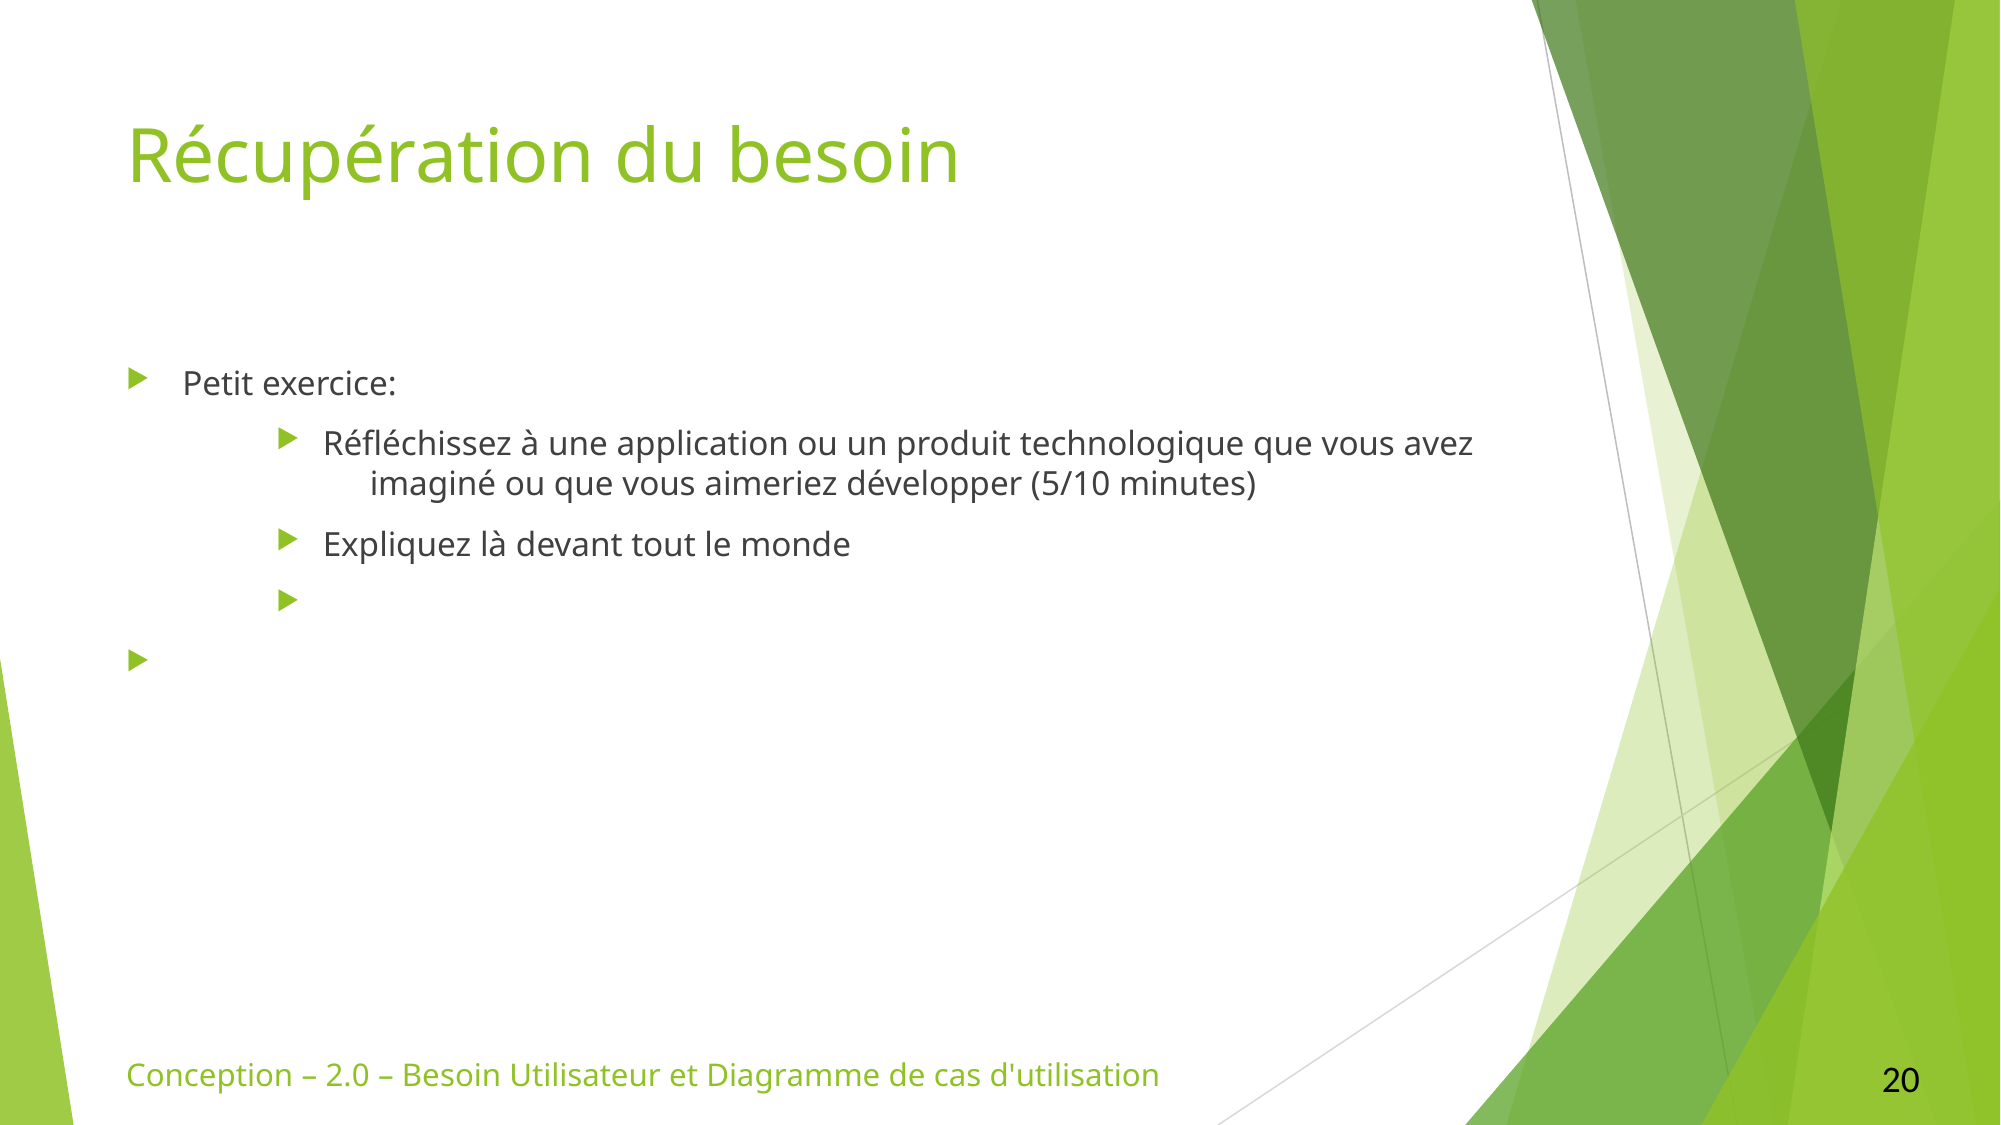

# Récupération du besoin
Petit exercice:
Réfléchissez à une application ou un produit technologique que vous avez imaginé ou que vous aimeriez développer (5/10 minutes)
Expliquez là devant tout le monde
Conception – 2.0 – Besoin Utilisateur et Diagramme de cas d'utilisation